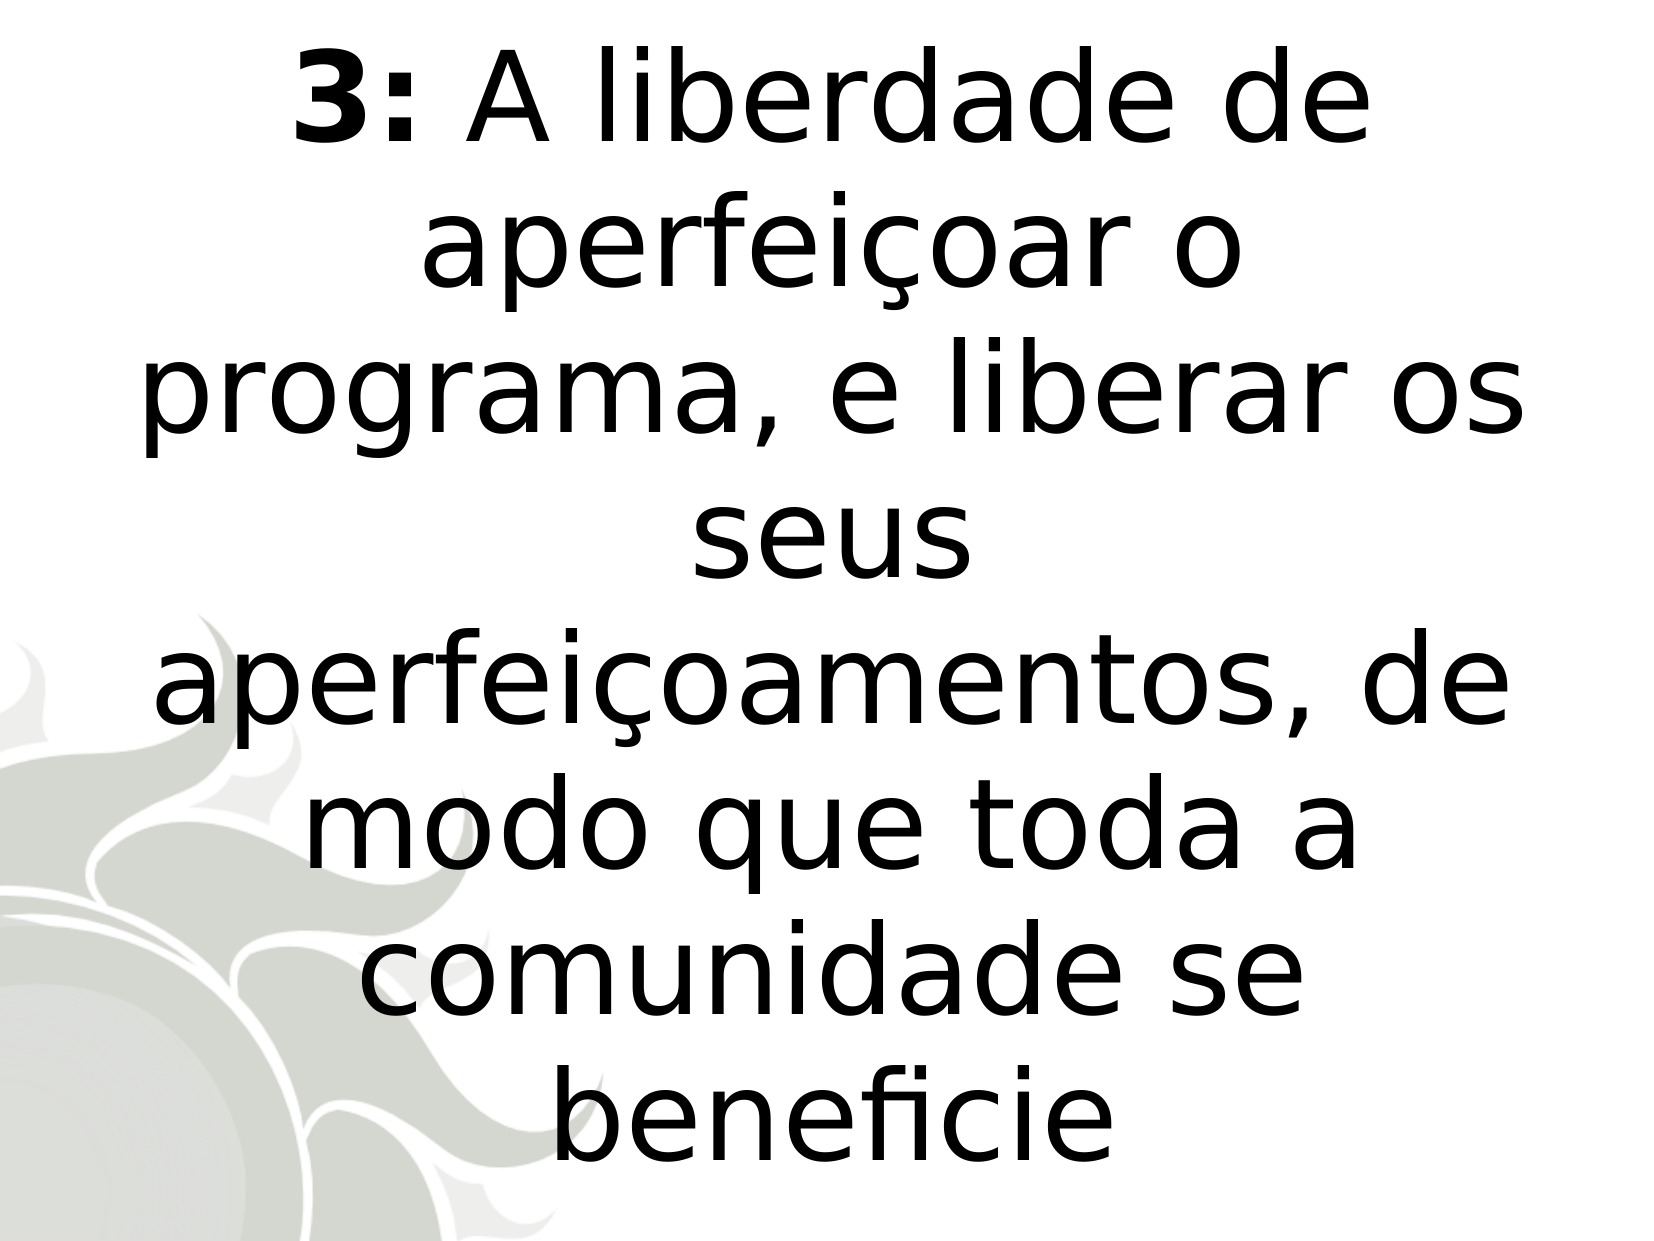

# 3: A liberdade de aperfeiçoar o programa, e liberar os seus aperfeiçoamentos, de modo que toda a comunidade se beneficie